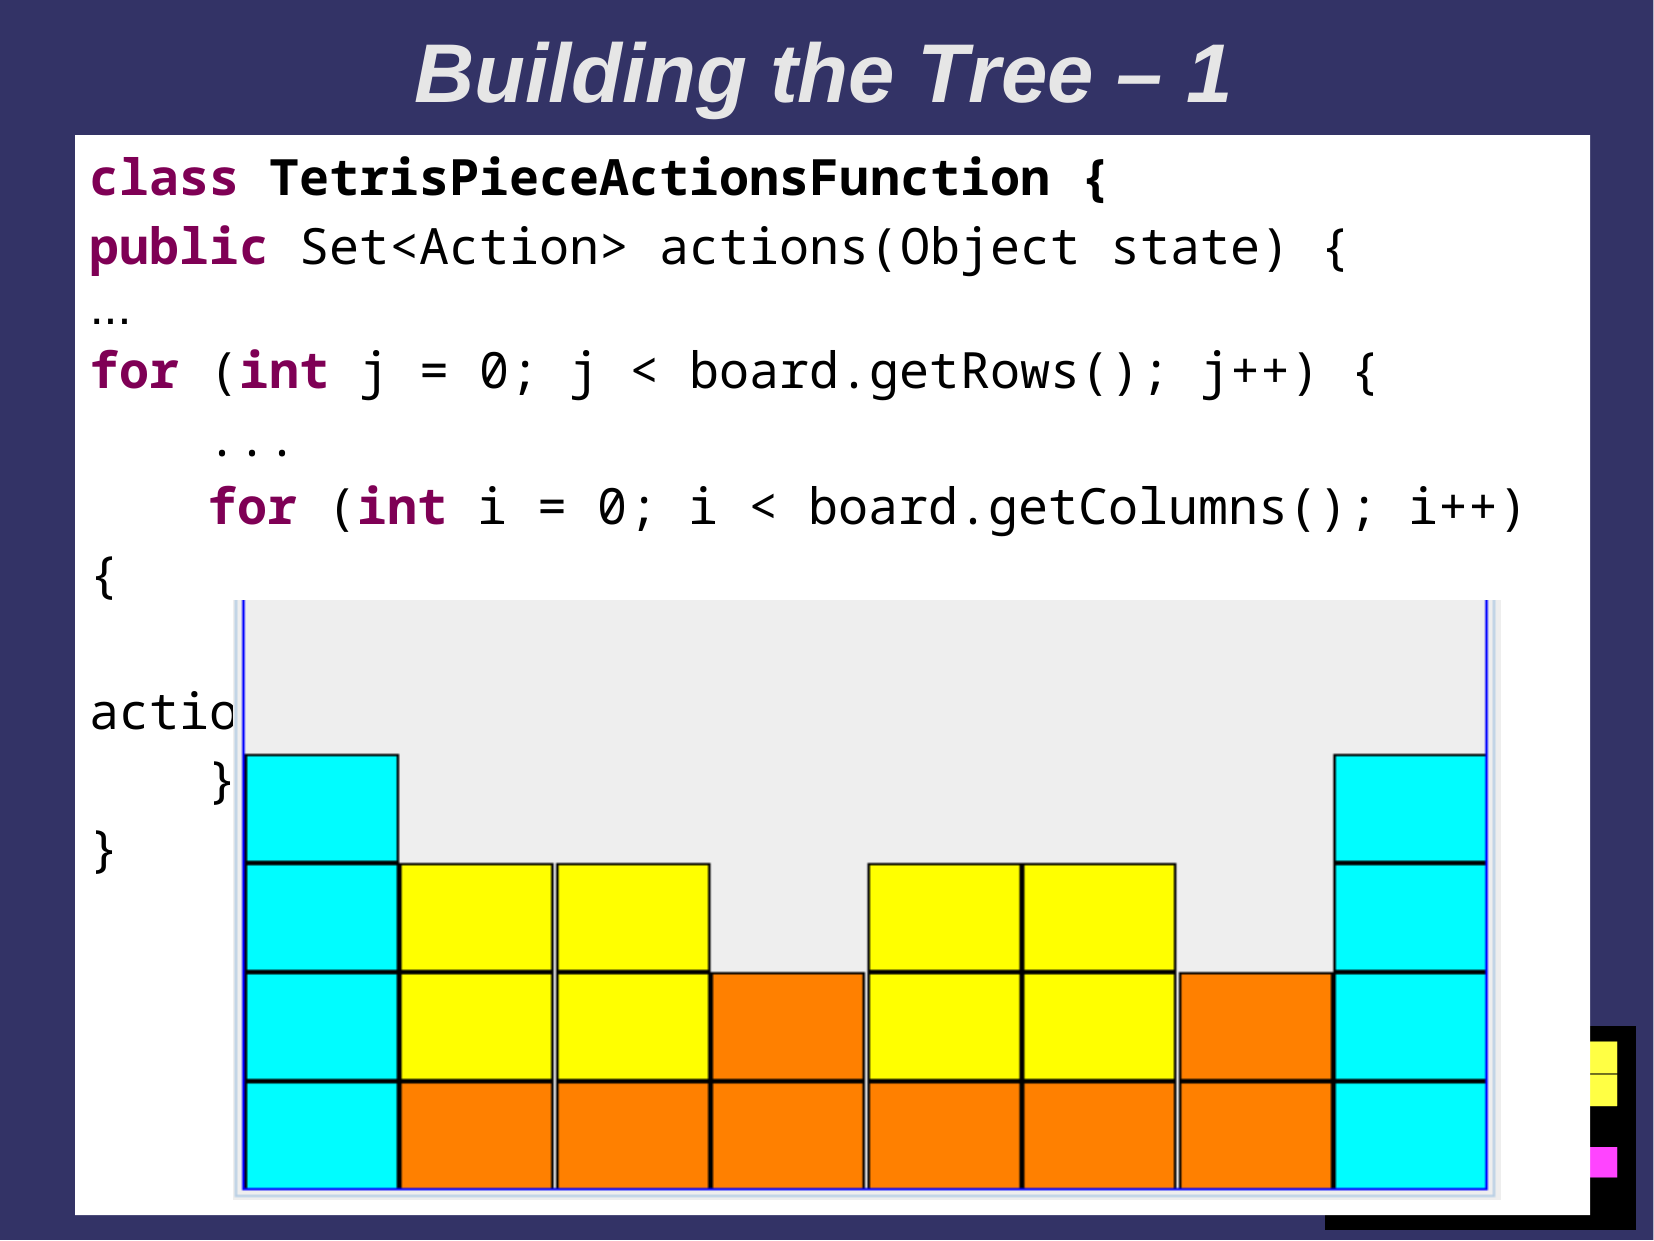

# Building the Tree – 1
class TetrisPieceActionsFunction {
public Set<Action> actions(Object state) {
...
for (int j = 0; j < board.getRows(); j++) {
	...
	for (int i = 0; i < board.getColumns(); i++) {
		addActionsToSet(pool, i, j, board, actions);
	}
}